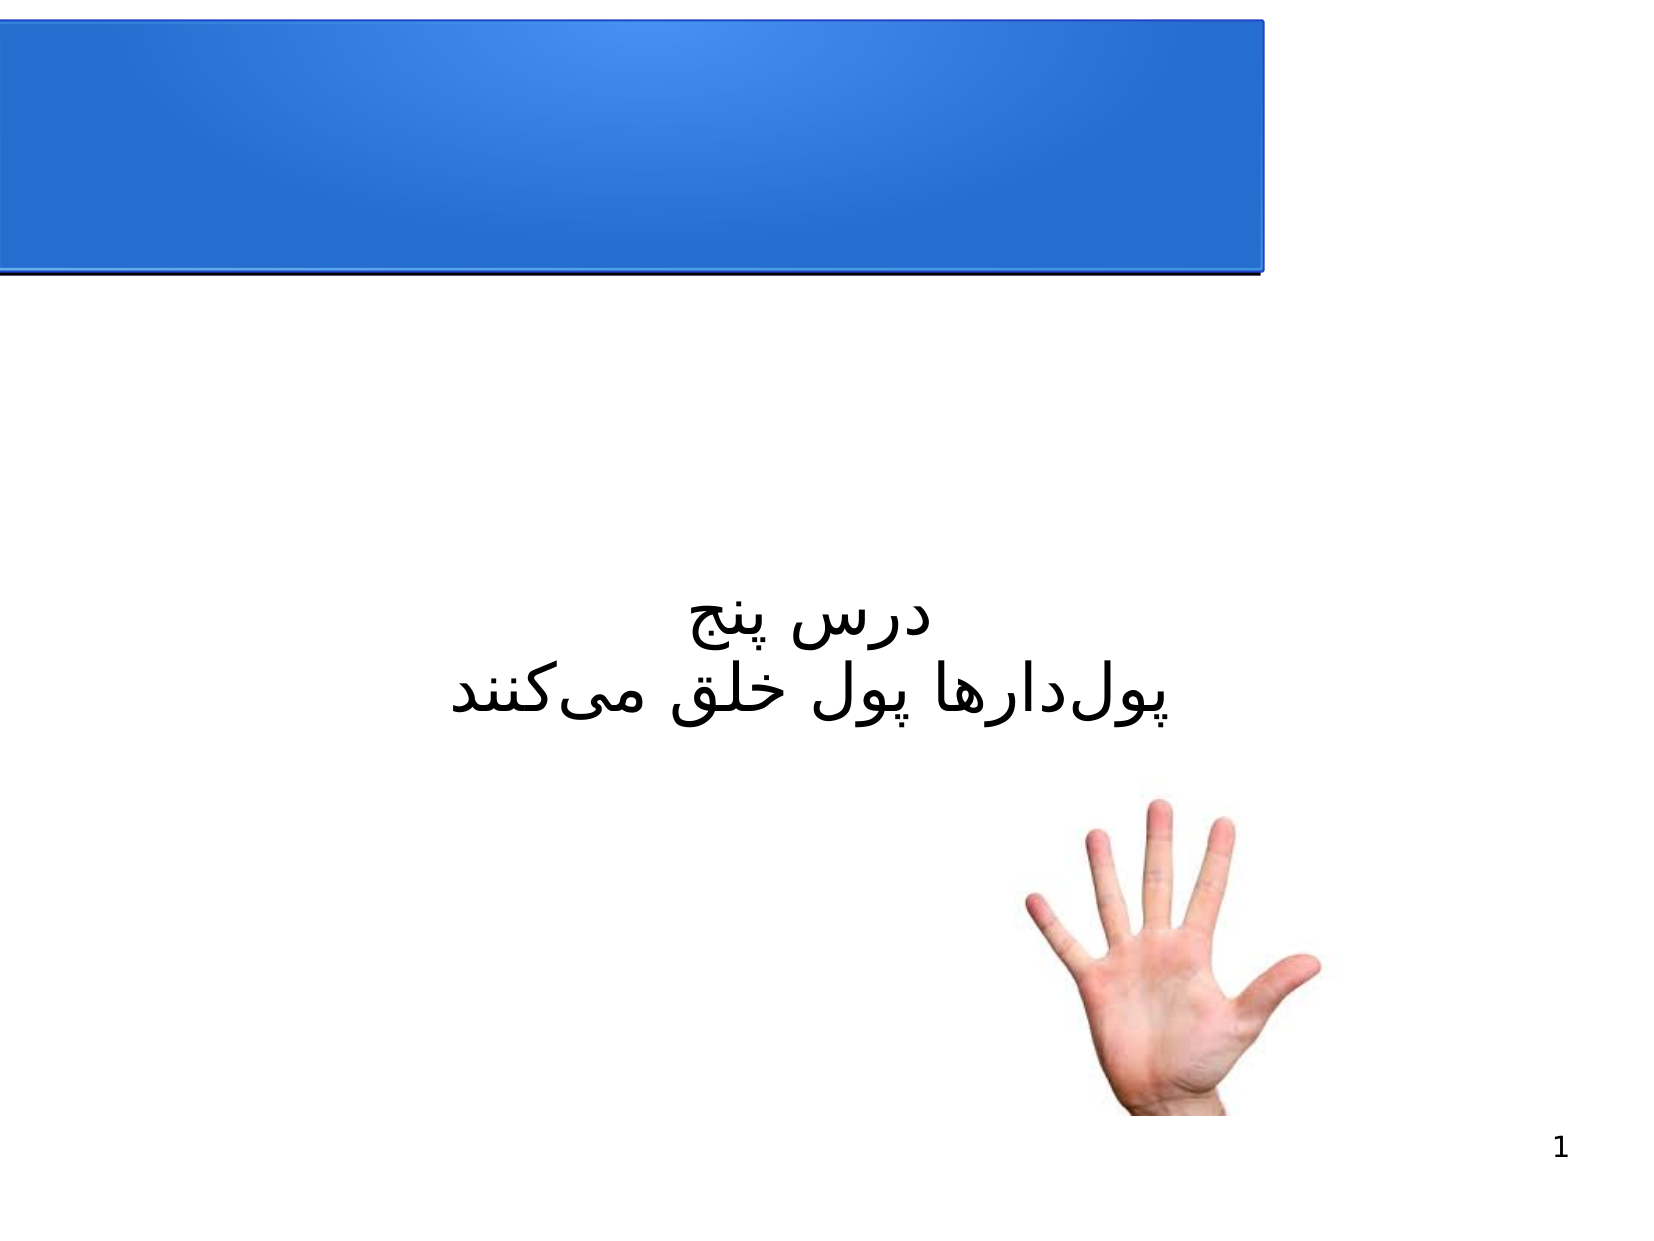

#
درس پنج
پول‌دارها پول خلق می‌کنند
1